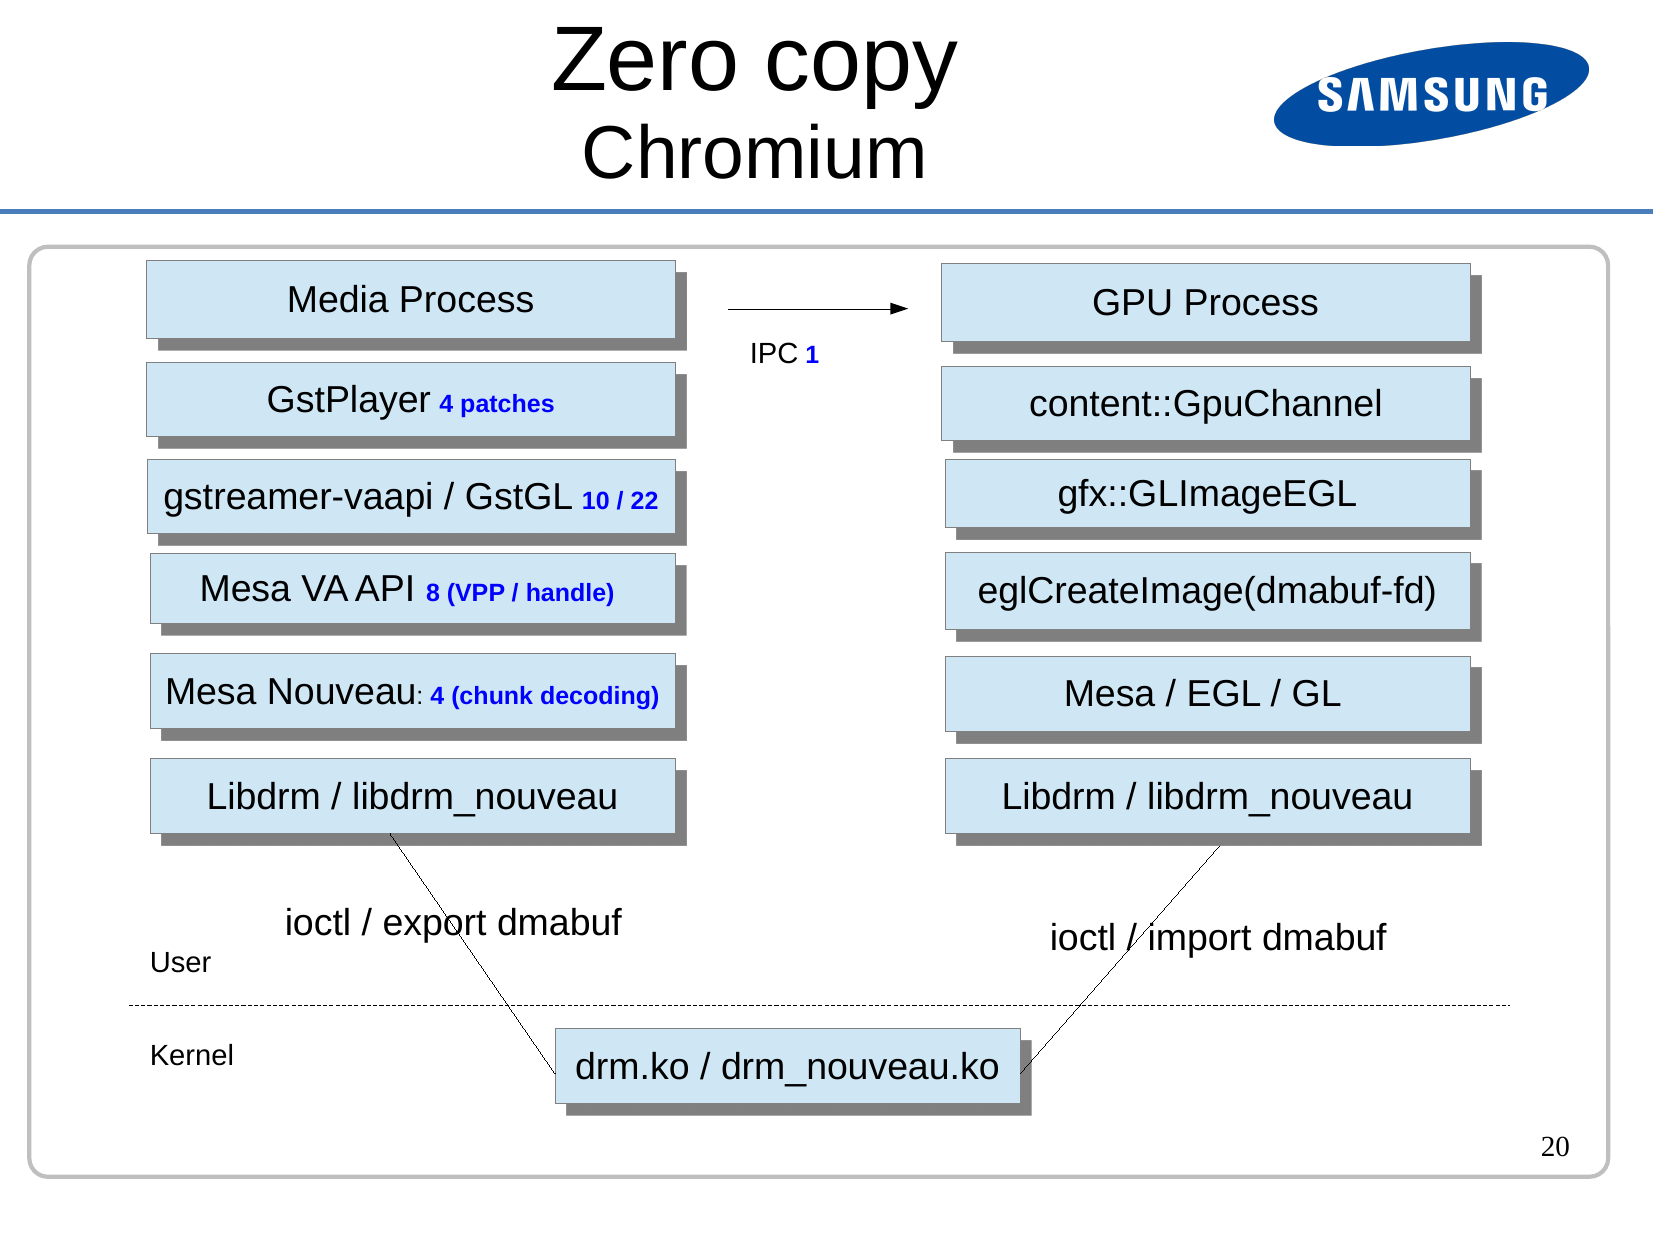

Zero copy
Chromium
Media Process
GPU Process
IPC 1
GstPlayer 4 patches
content::GpuChannel
gfx::GLImageEGL
gstreamer-vaapi / GstGL 10 / 22
eglCreateImage(dmabuf-fd)
Mesa VA API 8 (VPP / handle)
Mesa Nouveau: 4 (chunk decoding)
Mesa / EGL / GL
Libdrm / libdrm_nouveau
Libdrm / libdrm_nouveau
ioctl / export dmabuf
ioctl / import dmabuf
User
drm.ko / drm_nouveau.ko
Kernel
20